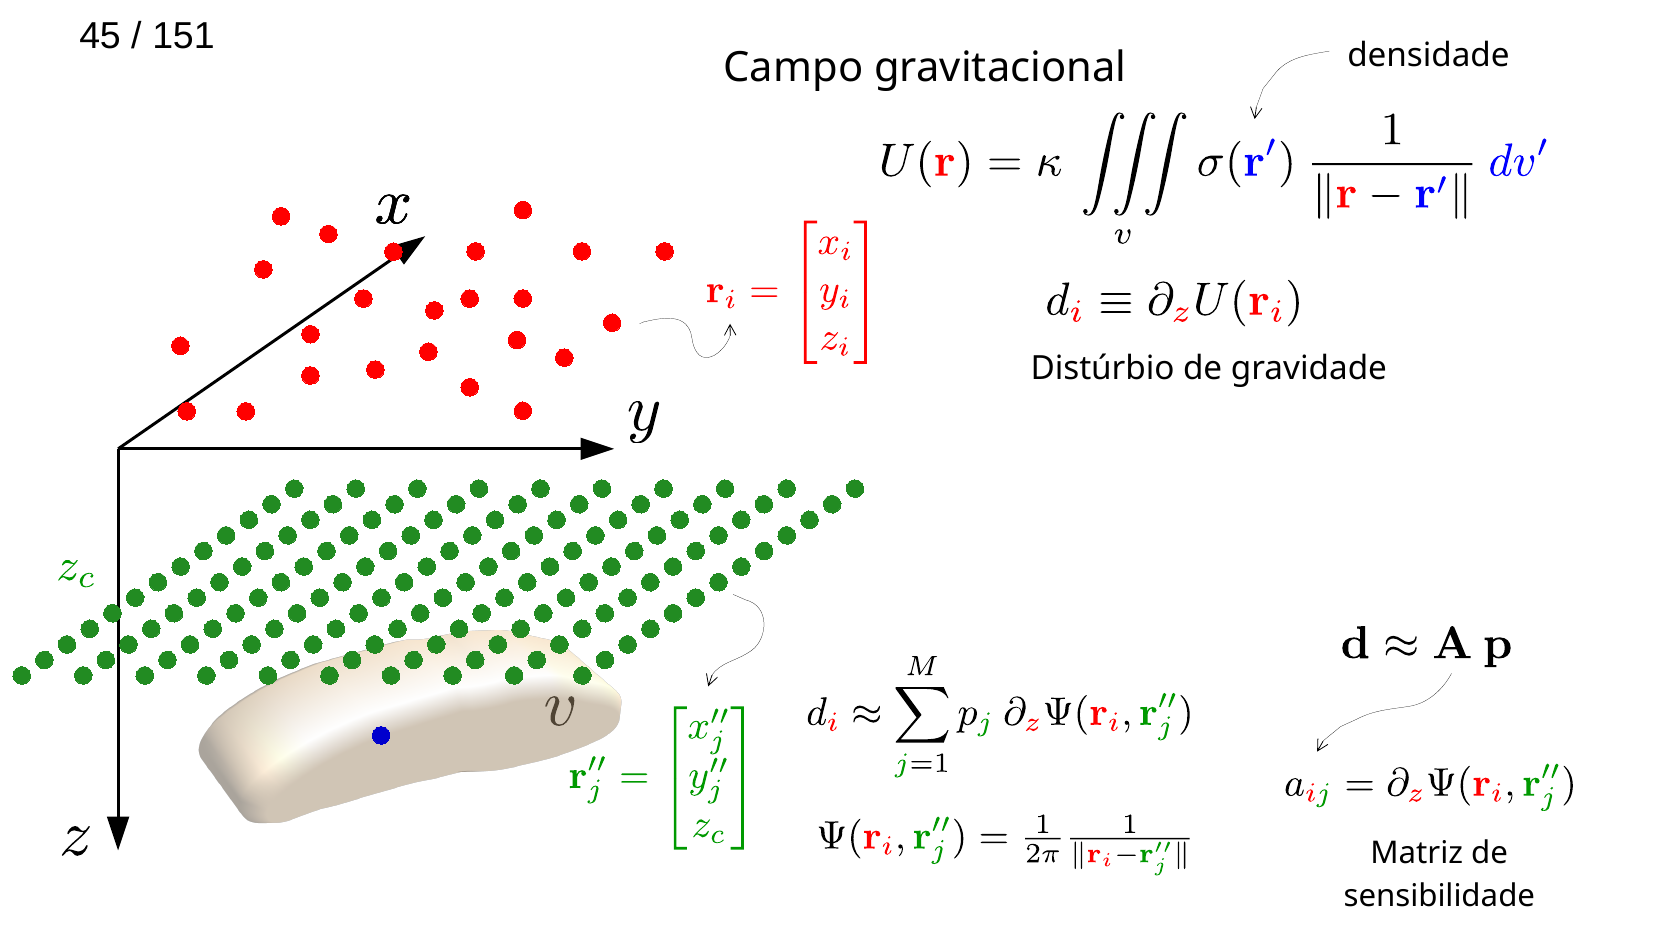

densidade
Campo gravitacional
Distúrbio de gravidade
Matriz de sensibilidade